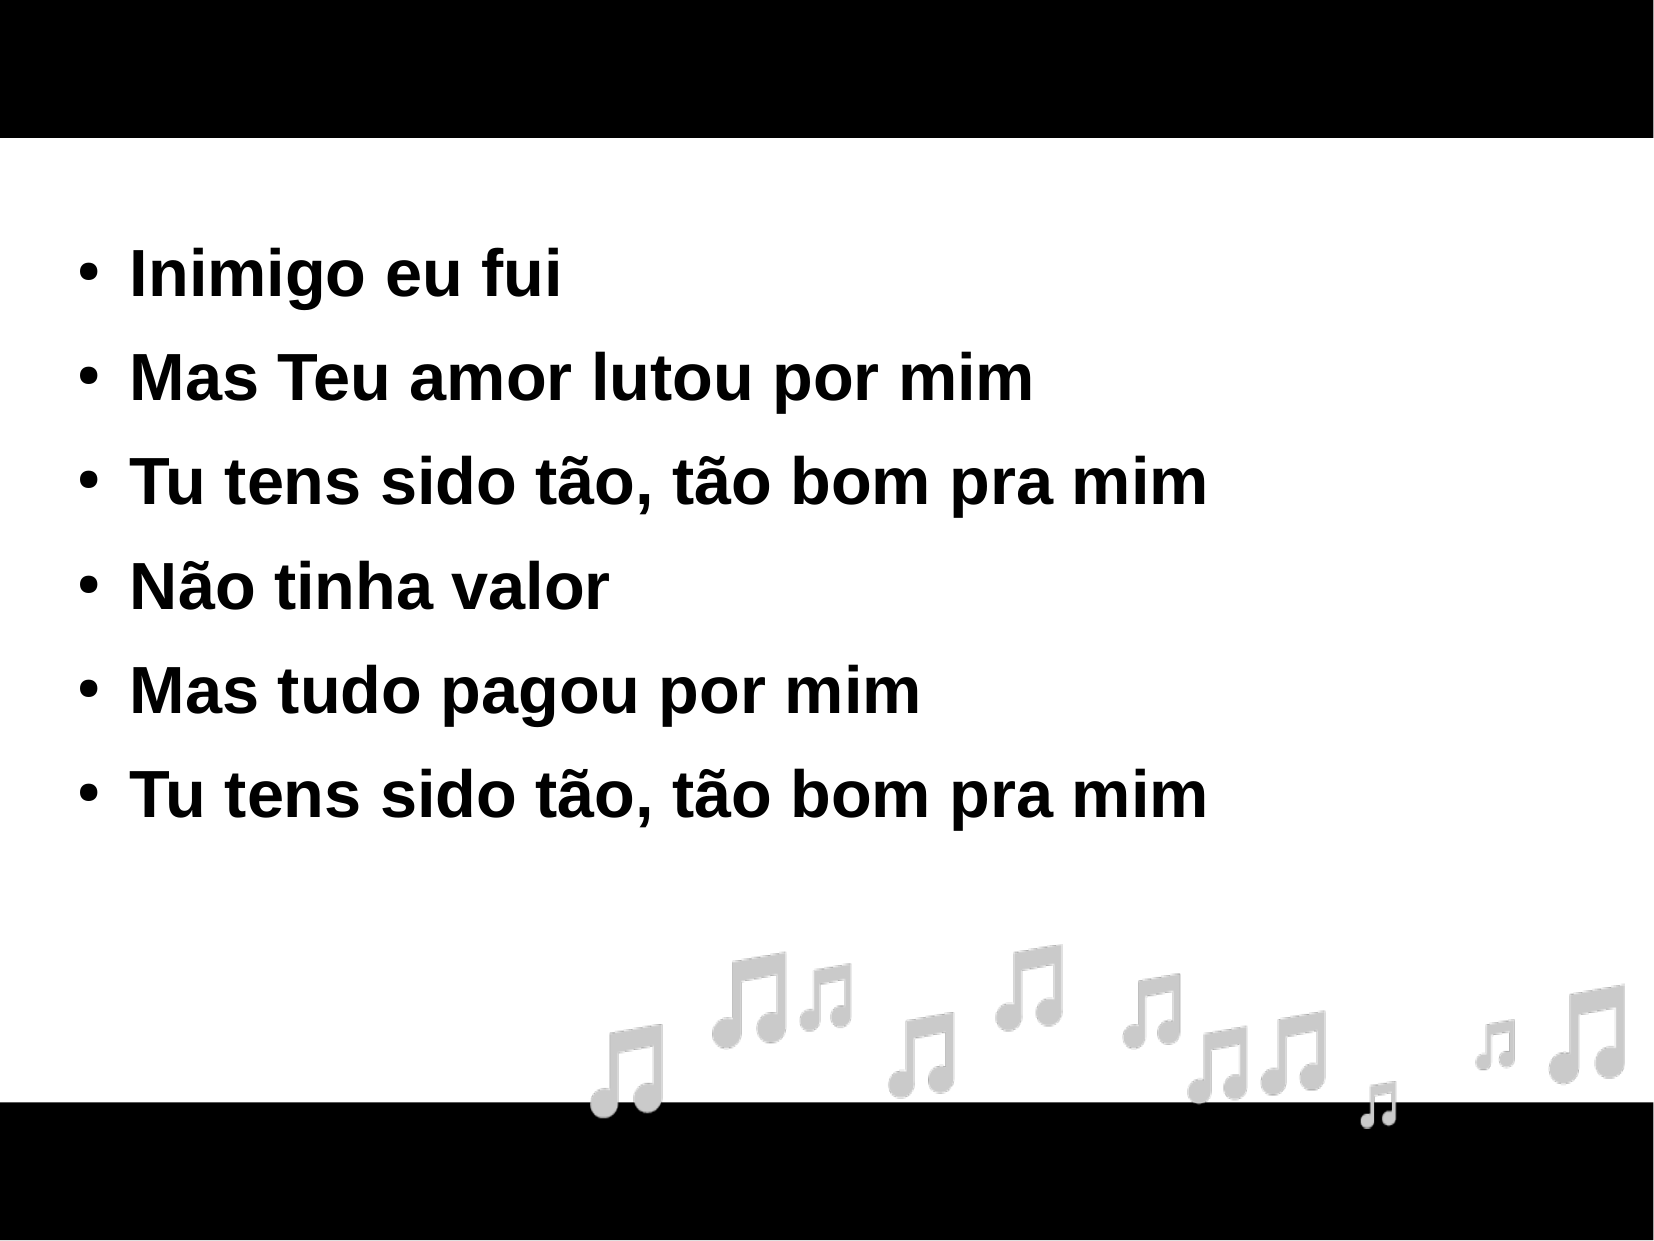

# Inimigo eu fui
Mas Teu amor lutou por mim
Tu tens sido tão, tão bom pra mim
Não tinha valor
Mas tudo pagou por mim
Tu tens sido tão, tão bom pra mim